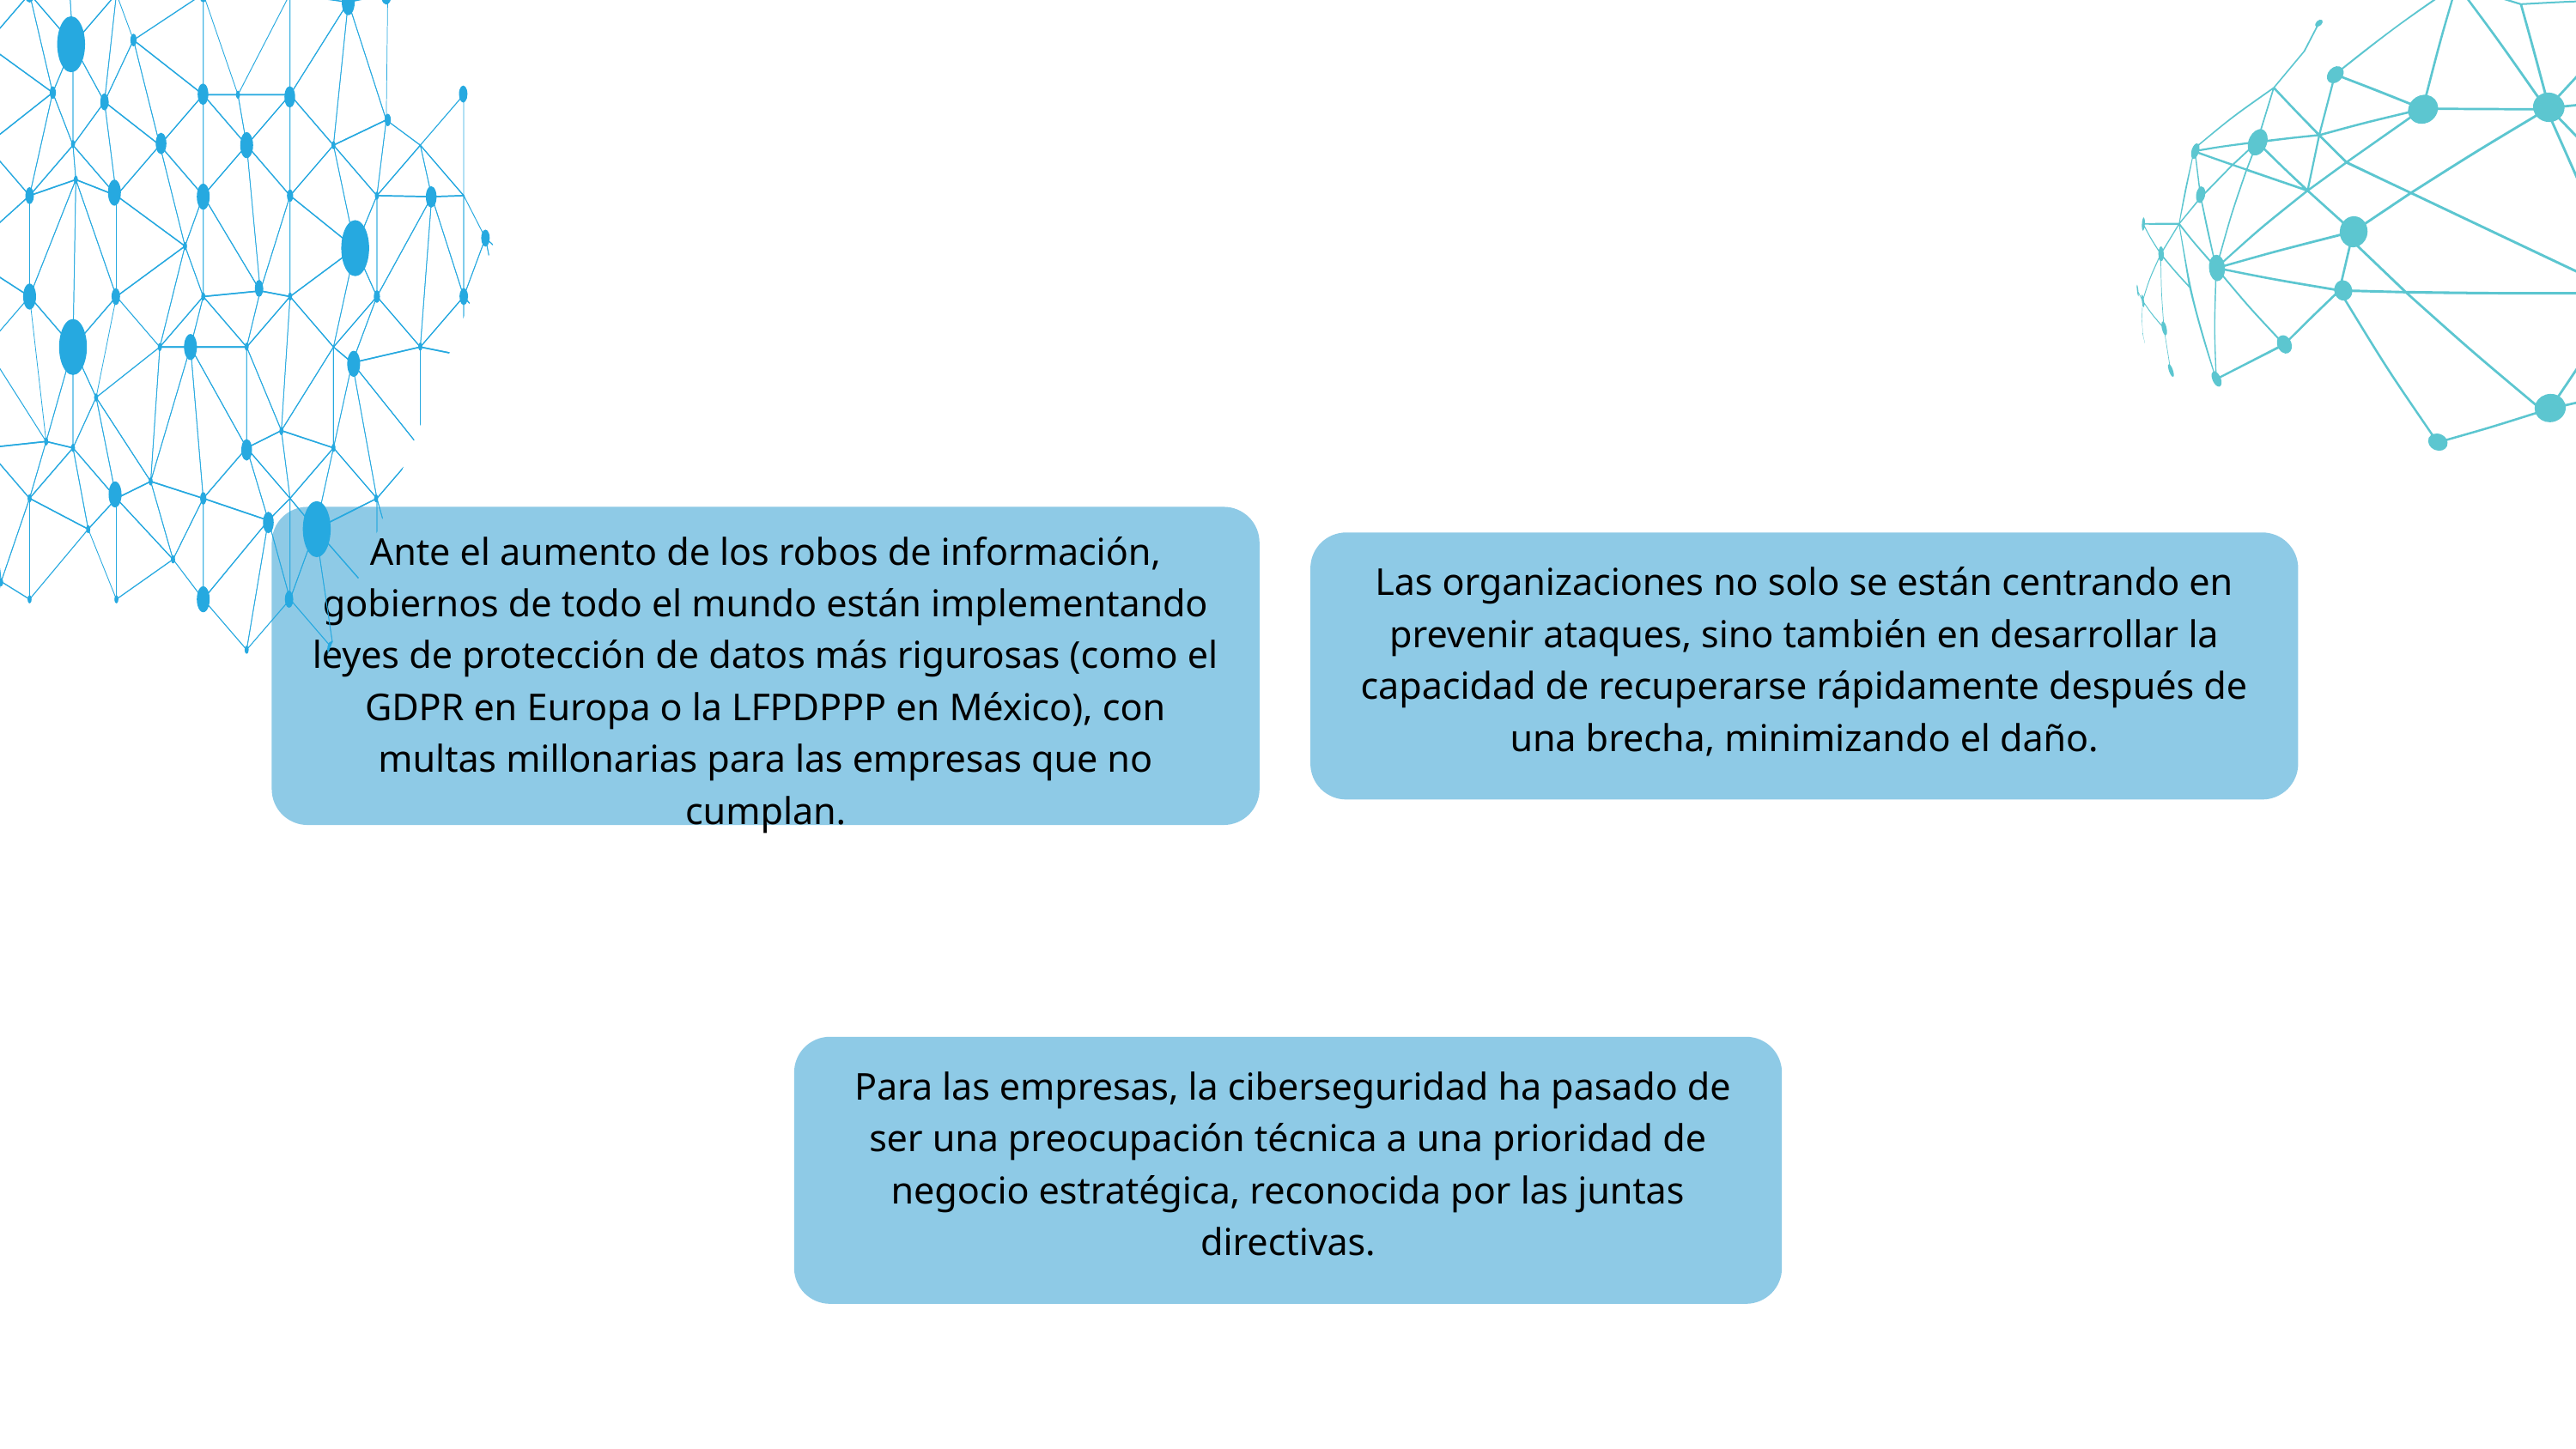

IMPLICACIONES FUTURAS
REGULACIONES MÁS ESTRICTAS
Ante el aumento de los robos de información, gobiernos de todo el mundo están implementando leyes de protección de datos más rigurosas (como el GDPR en Europa o la LFPDPPP en México), con multas millonarias para las empresas que no cumplan.
ENFOQUE EN LA RESILIENCIA
Las organizaciones no solo se están centrando en prevenir ataques, sino también en desarrollar la capacidad de recuperarse rápidamente después de una brecha, minimizando el daño.
LA CIBERSEGURIDAD COMO PRIORIDAD ESTRATÉGICA
 Para las empresas, la ciberseguridad ha pasado de ser una preocupación técnica a una prioridad de negocio estratégica, reconocida por las juntas directivas.